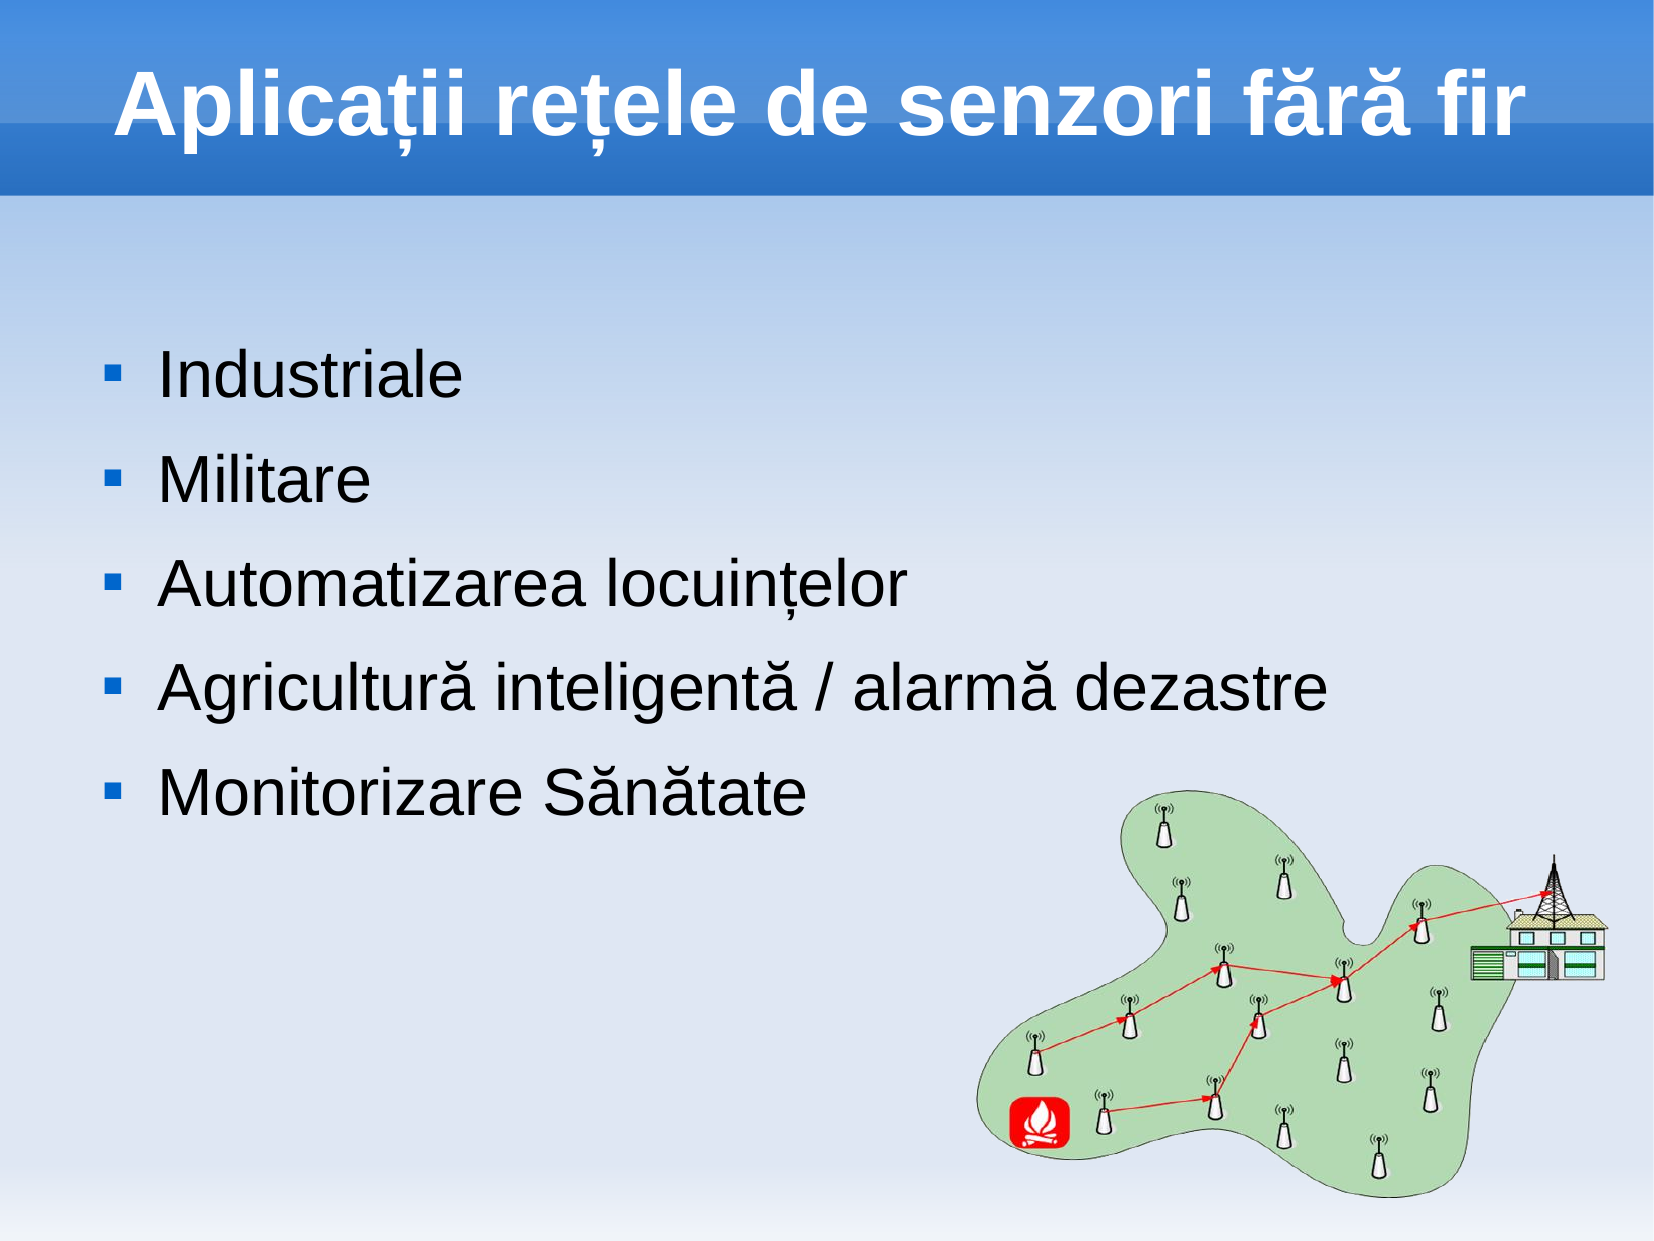

# Aplicații rețele de senzori fără fir
Industriale
Militare
Automatizarea locuințelor
Agricultură inteligentă / alarmă dezastre
Monitorizare Sănătate